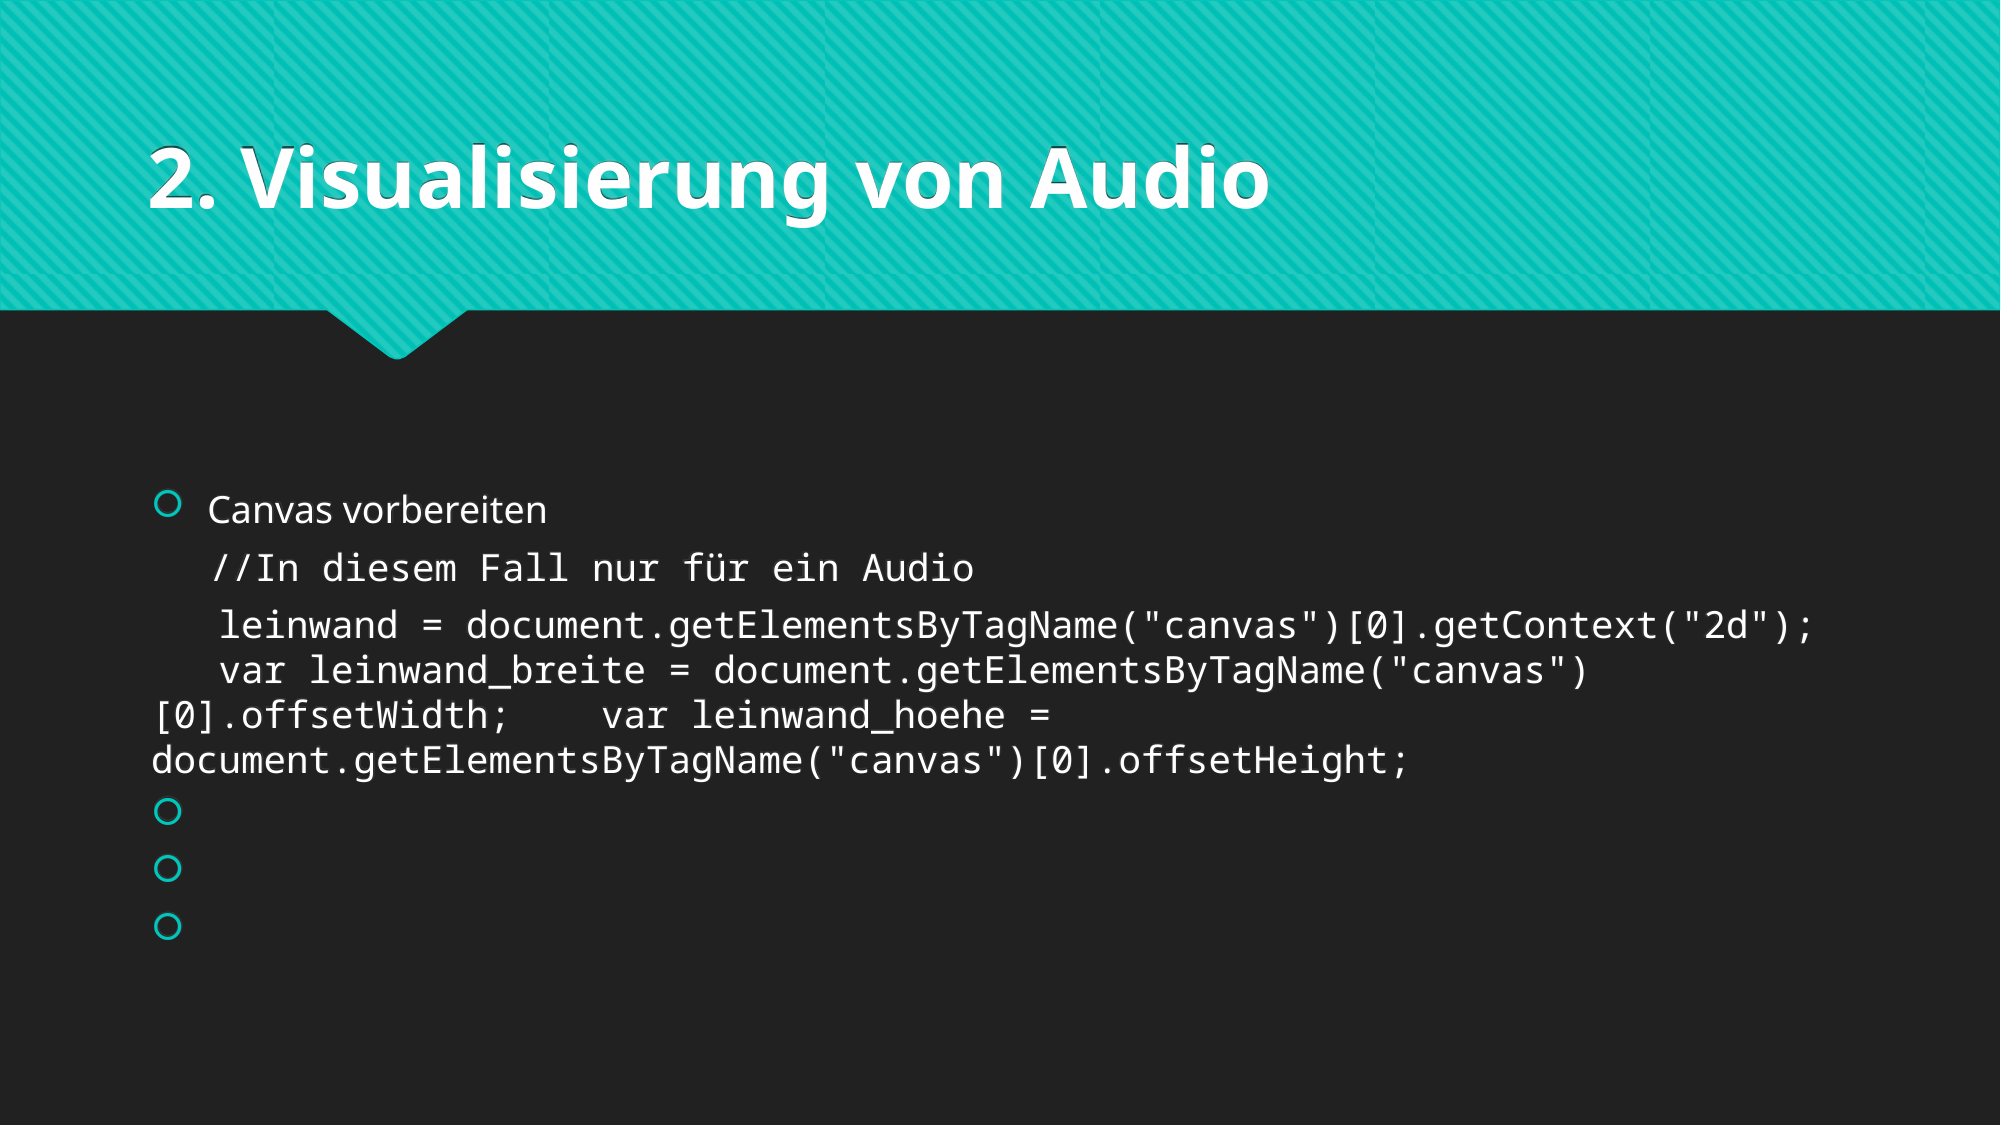

# 2. Visualisierung von Audio
Canvas vorbereiten
      //In diesem Fall nur für ein Audio
   leinwand = document.getElementsByTagName("canvas")[0].getContext("2d");    var leinwand_breite = document.getElementsByTagName("canvas")[0].offsetWidth;    var leinwand_hoehe = document.getElementsByTagName("canvas")[0].offsetHeight;